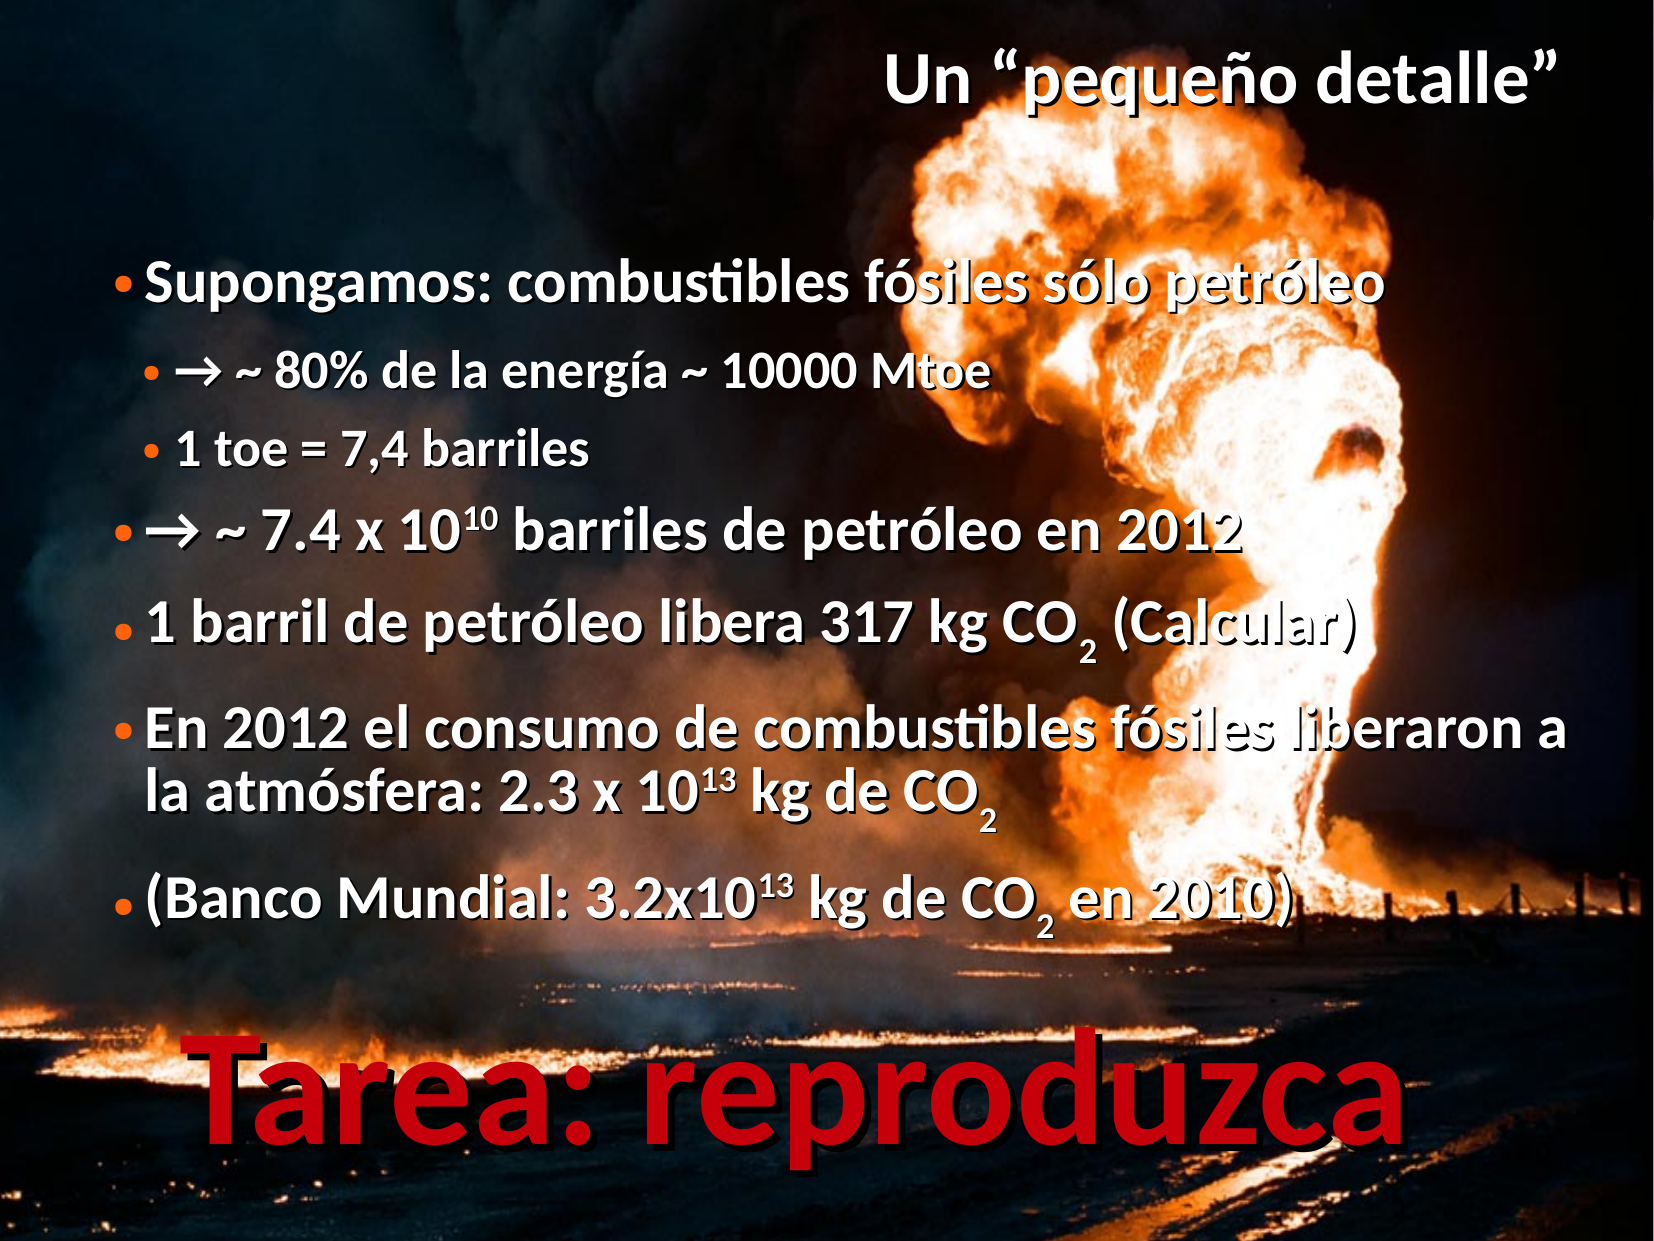

# Un “pequeño detalle”
Supongamos: combustibles fósiles sólo petróleo
→ ~ 80% de la energía ~ 10000 Mtoe
1 toe = 7,4 barriles
→ ~ 7.4 x 1010 barriles de petróleo en 2012
1 barril de petróleo libera 317 kg CO2 (Calcular)
En 2012 el consumo de combustibles fósiles liberaron a la atmósfera: 2.3 x 1013 kg de CO2
(Banco Mundial: 3.2x1013 kg de CO2 en 2010)
Tarea: reproduzca
Introducción a la Física (Asorey-Sarmiento)
40